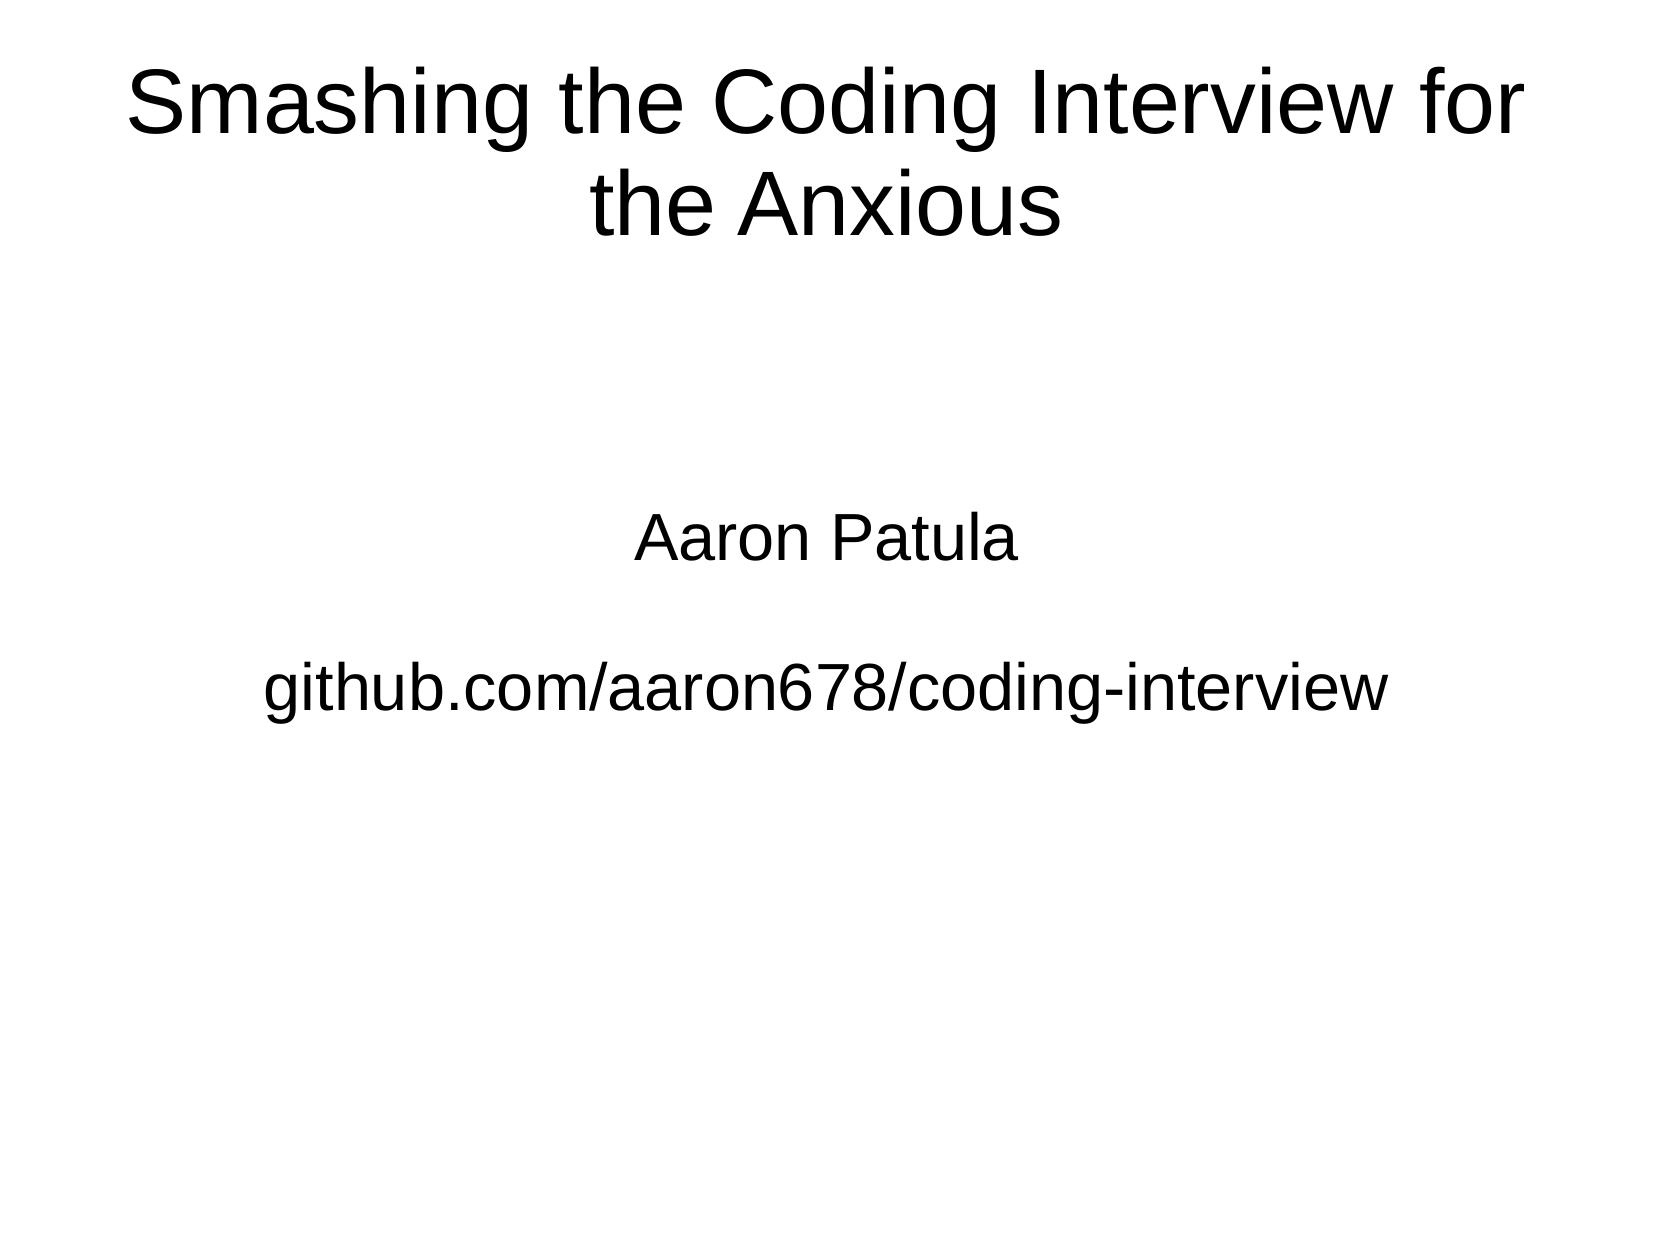

# Smashing the Coding Interview for the Anxious
Aaron Patula
github.com/aaron678/coding-interview